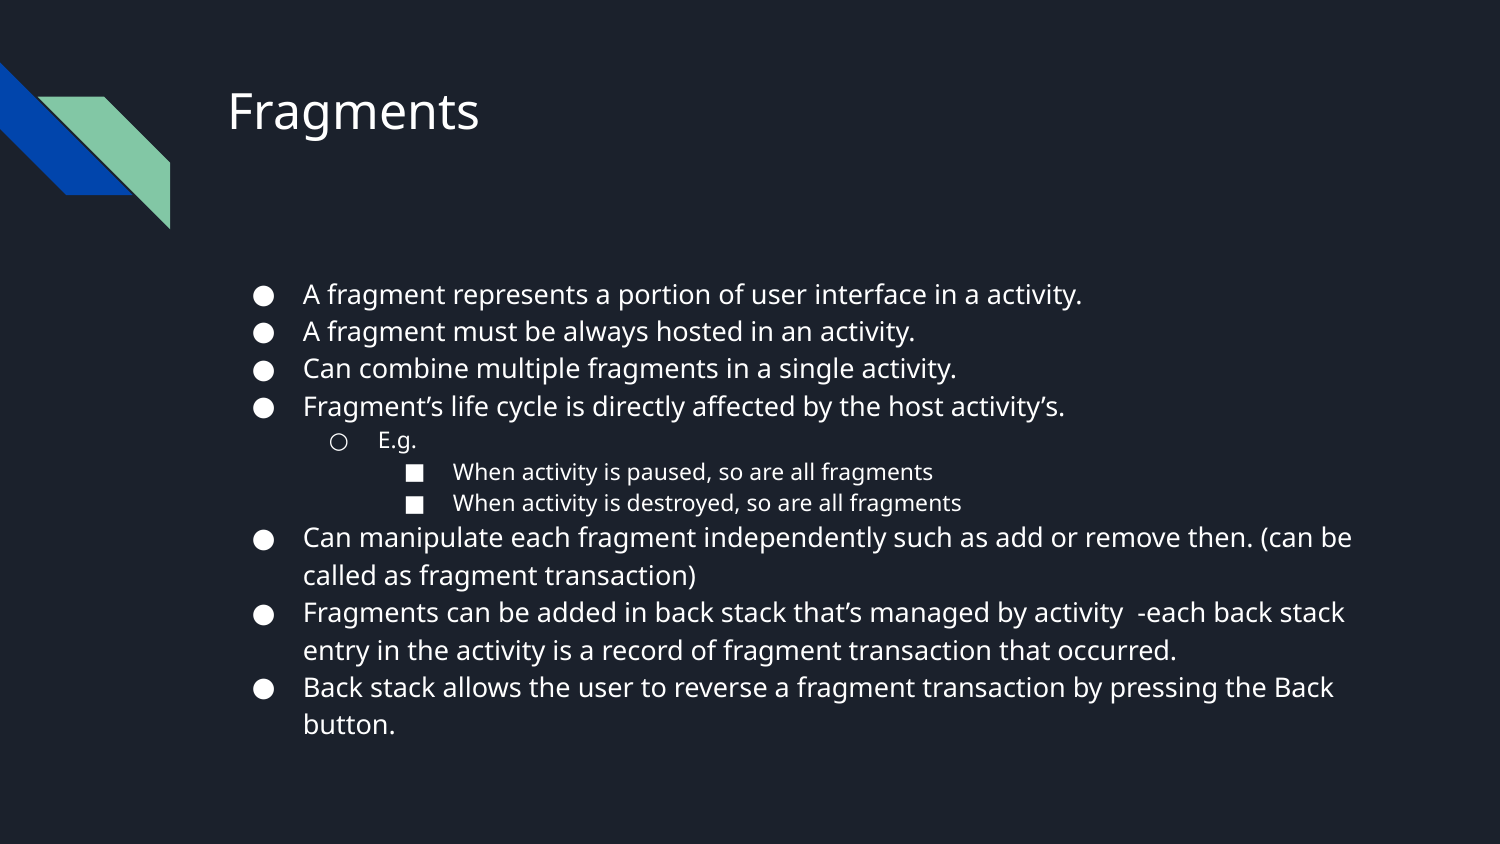

# Fragments
A fragment represents a portion of user interface in a activity.
A fragment must be always hosted in an activity.
Can combine multiple fragments in a single activity.
Fragment’s life cycle is directly affected by the host activity’s.
E.g.
When activity is paused, so are all fragments
When activity is destroyed, so are all fragments
Can manipulate each fragment independently such as add or remove then. (can be called as fragment transaction)
Fragments can be added in back stack that’s managed by activity -each back stack entry in the activity is a record of fragment transaction that occurred.
Back stack allows the user to reverse a fragment transaction by pressing the Back button.